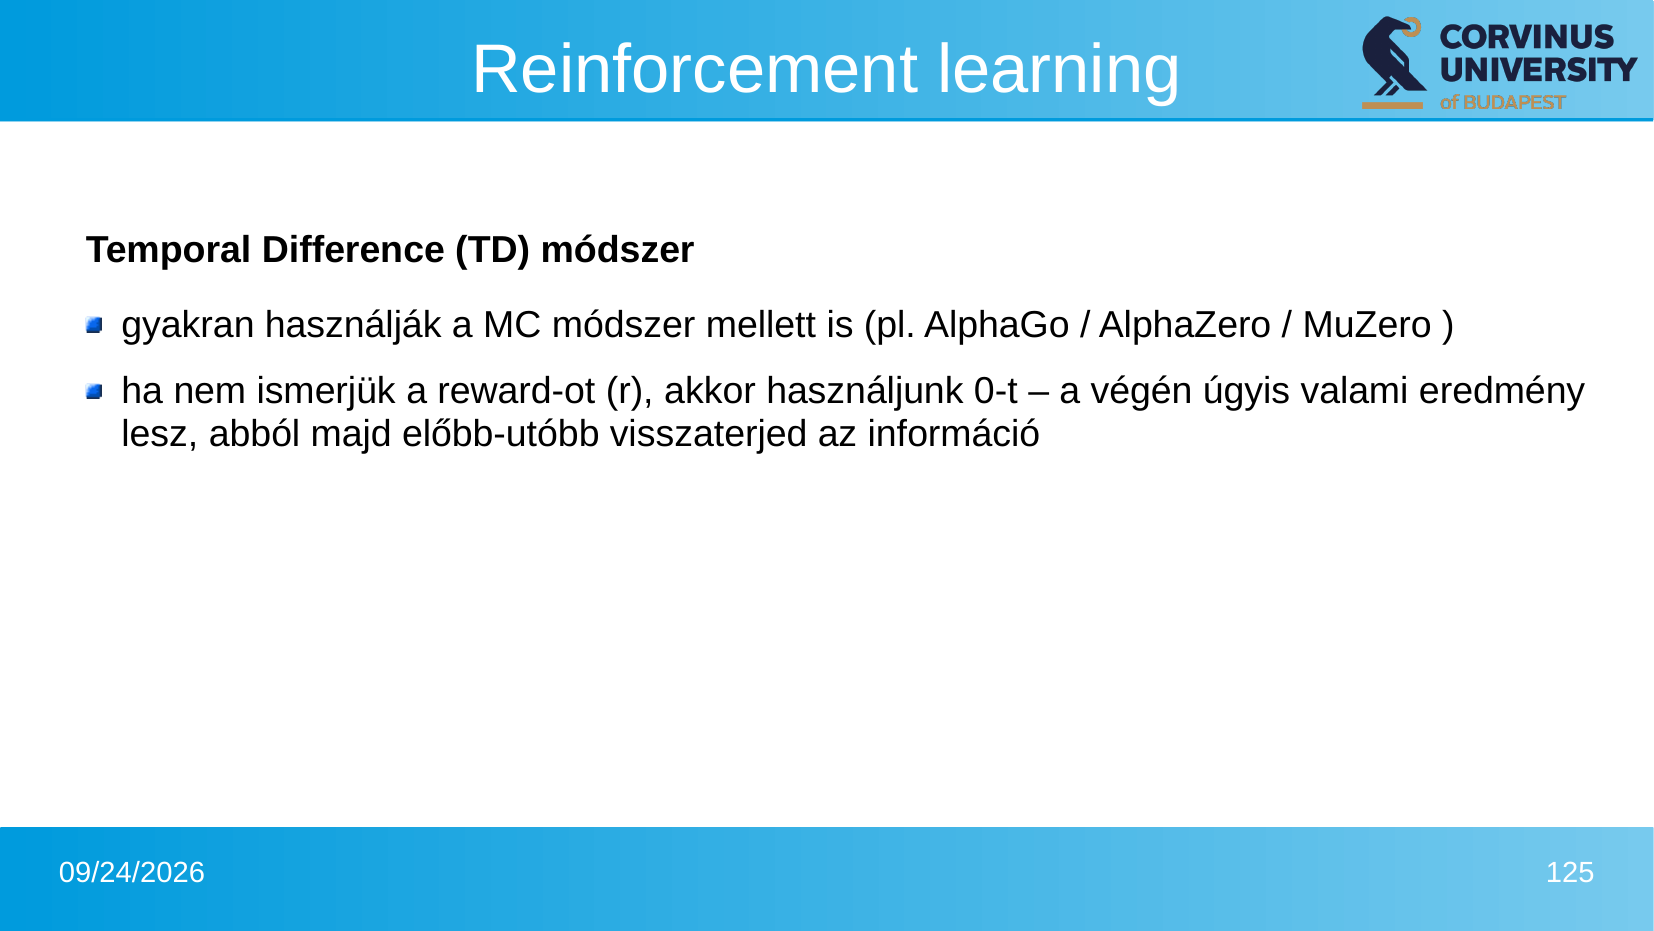

# Reinforcement learning
Temporal Difference (TD) módszer
gyakran használják a MC módszer mellett is (pl. AlphaGo / AlphaZero / MuZero )
ha nem ismerjük a reward-ot (r), akkor használjunk 0-t – a végén úgyis valami eredmény lesz, abból majd előbb-utóbb visszaterjed az információ
125